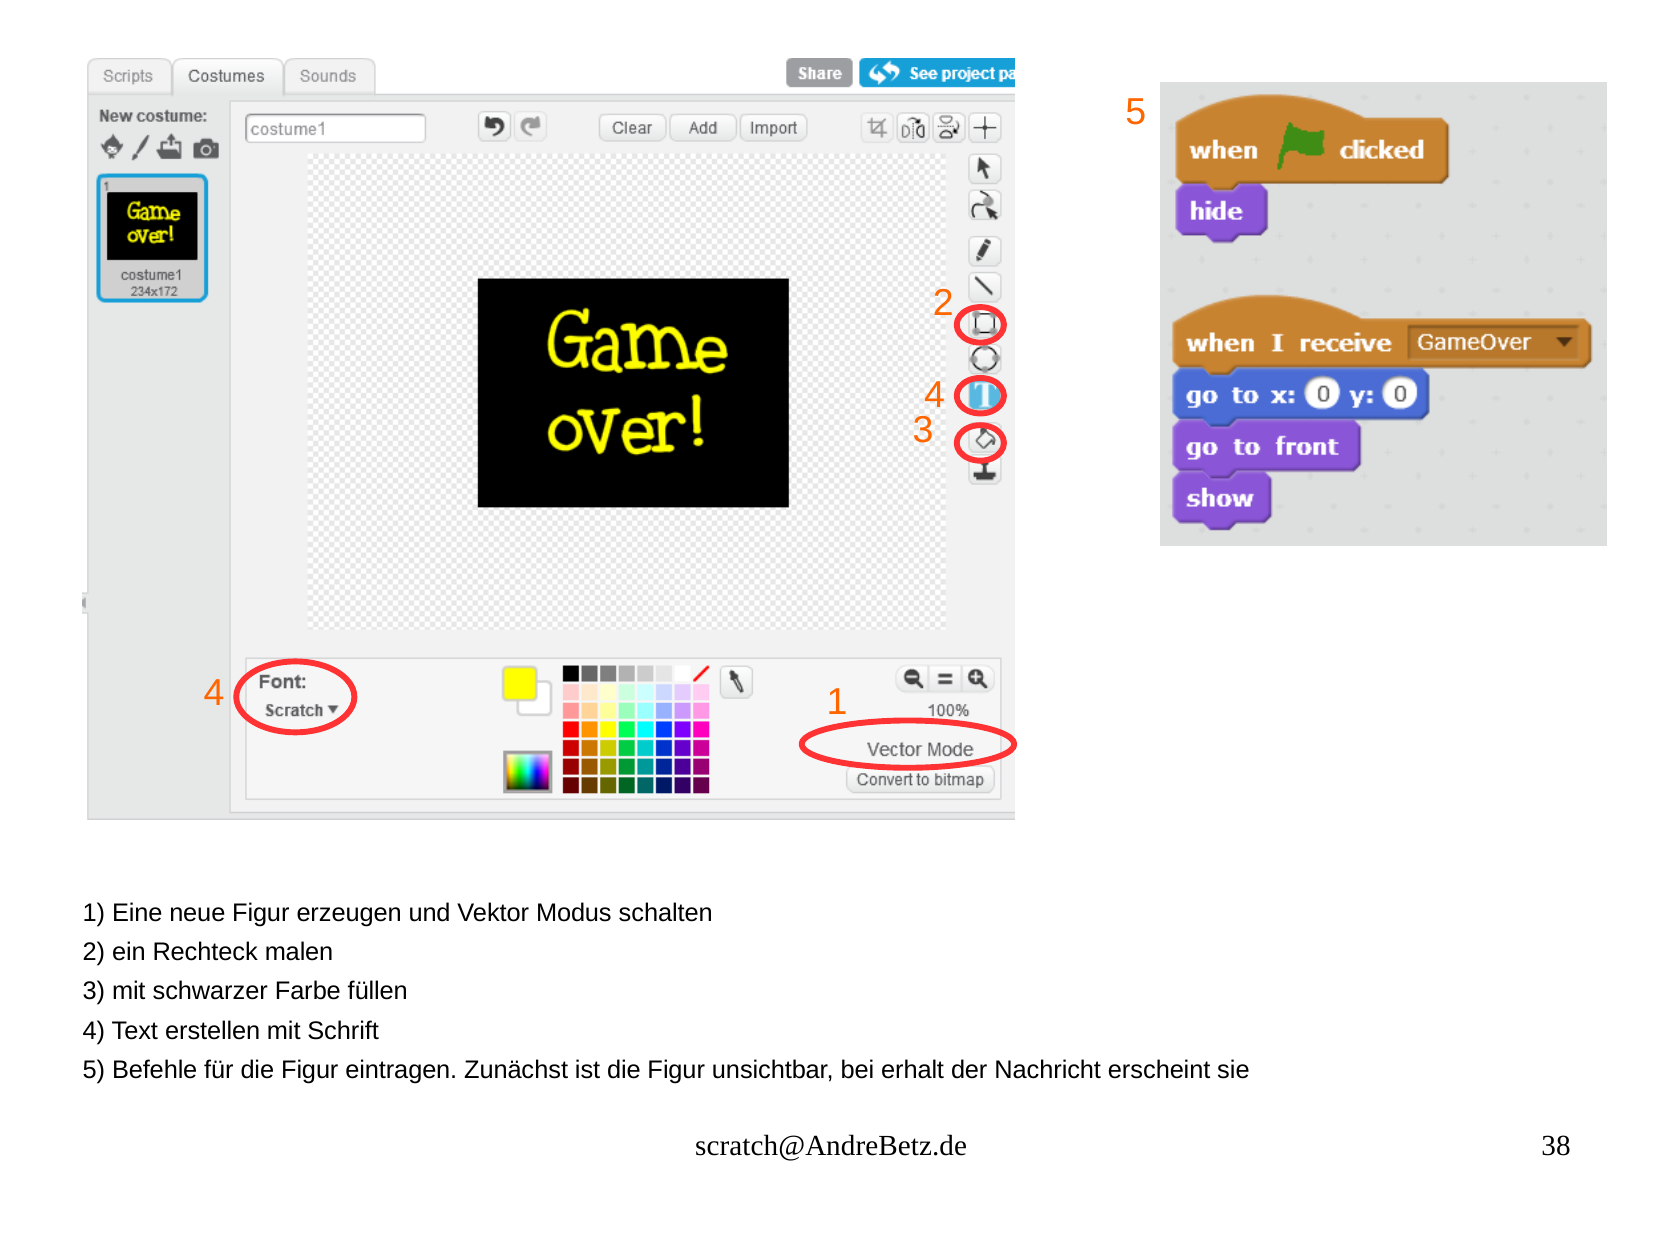

5
2
4
3
4
1
# 1) Eine neue Figur erzeugen und Vektor Modus schalten
2) ein Rechteck malen
3) mit schwarzer Farbe füllen
4) Text erstellen mit Schrift
5) Befehle für die Figur eintragen. Zunächst ist die Figur unsichtbar, bei erhalt der Nachricht erscheint sie
 scratch@AndreBetz.de
38